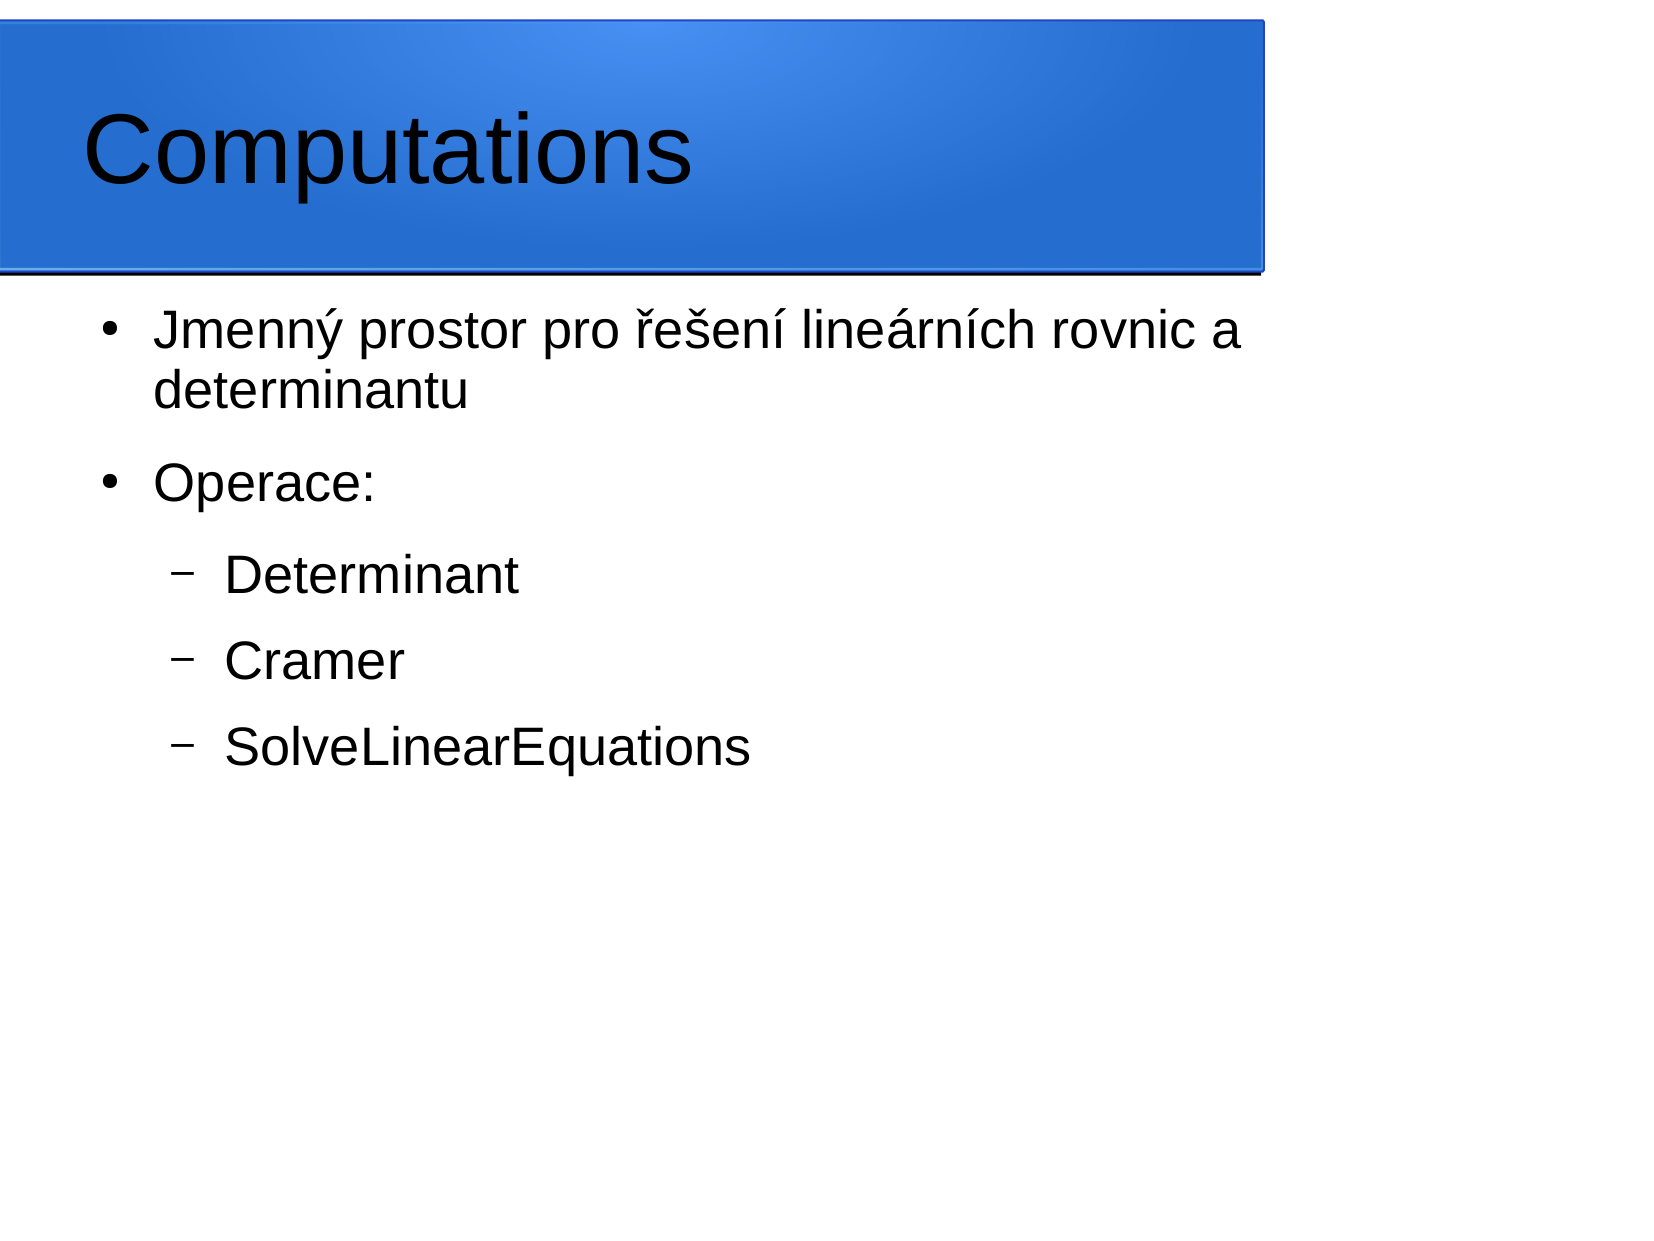

# Computations
Jmenný prostor pro řešení lineárních rovnic a determinantu
Operace:
Determinant
Cramer
SolveLinearEquations